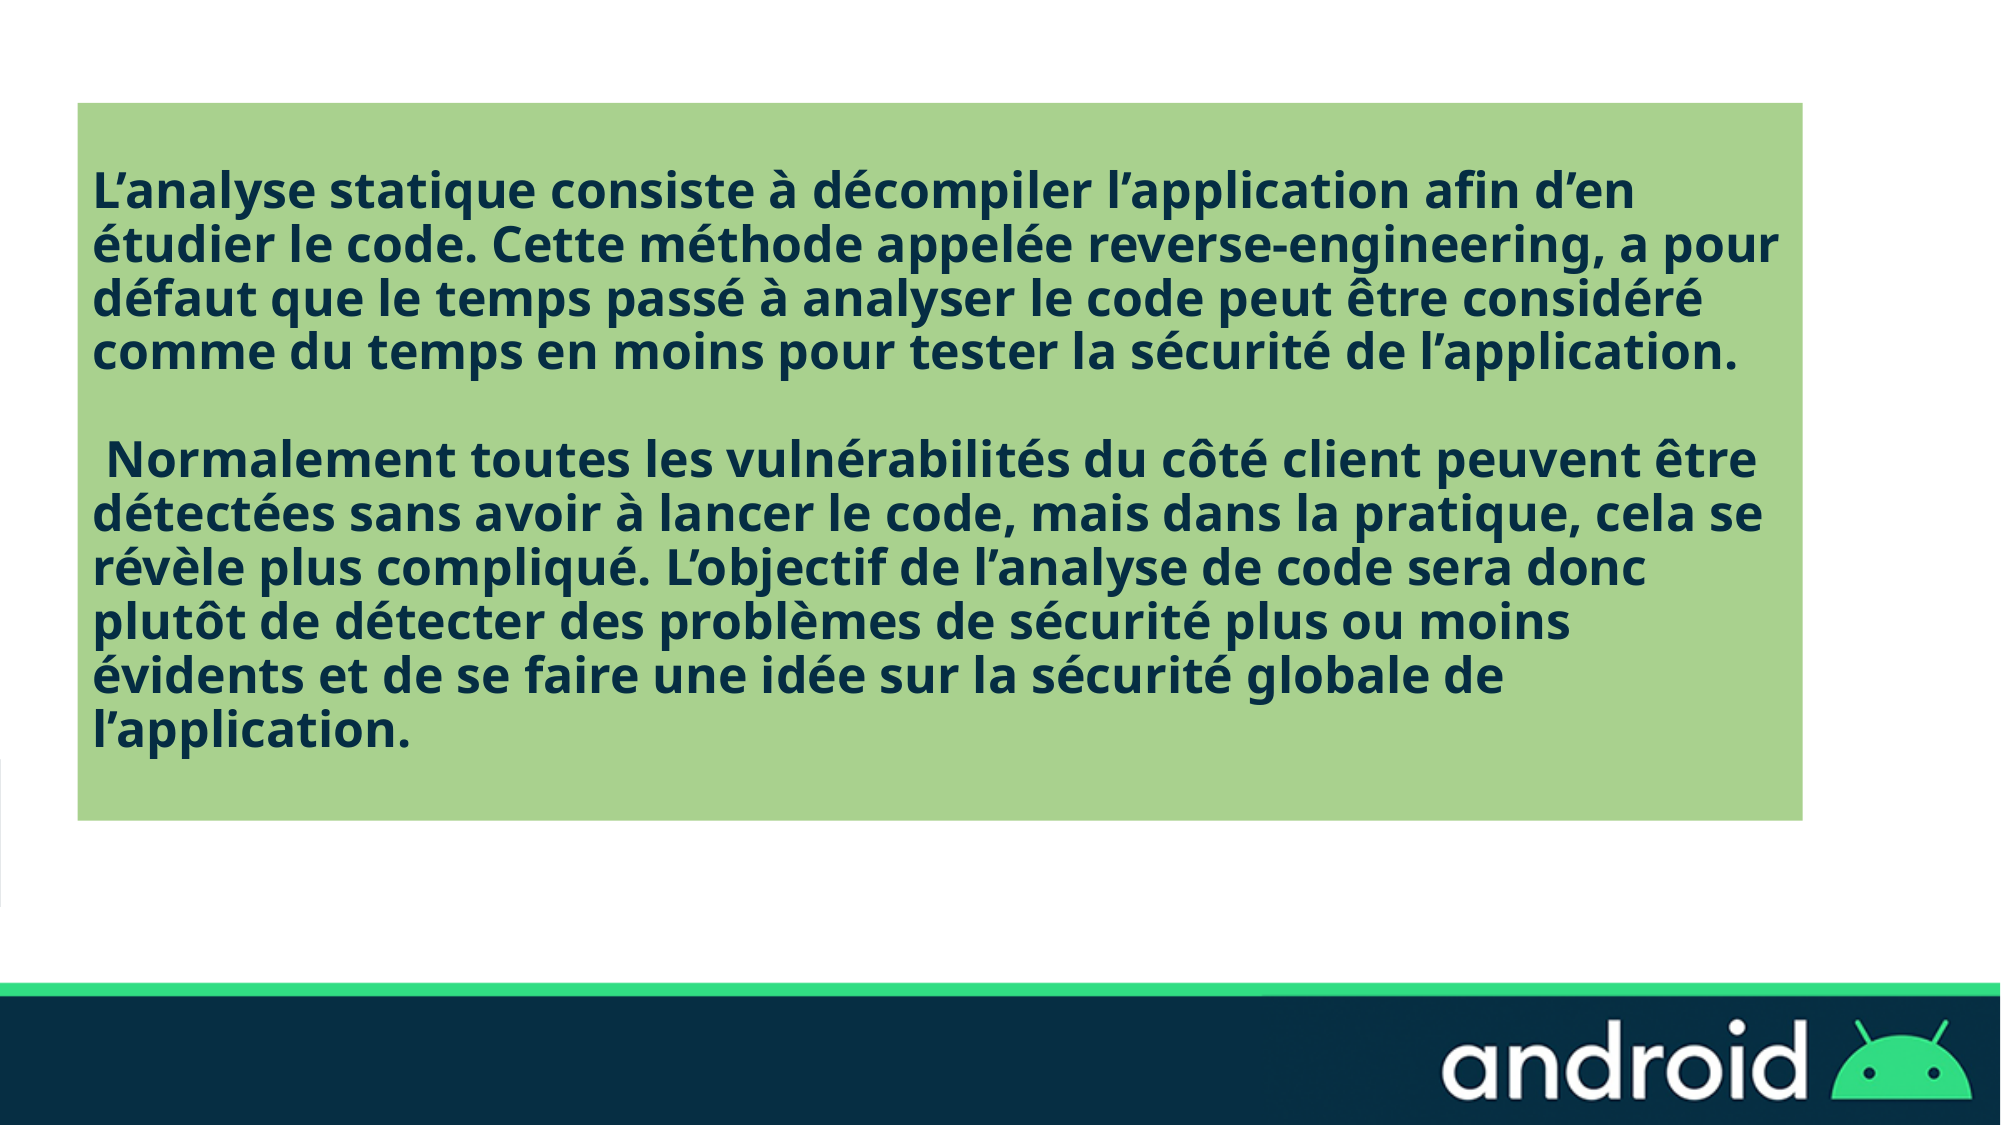

# L’analyse statique consiste à décompiler l’application afin d’en étudier le code. Cette méthode appelée reverse-engineering, a pour défaut que le temps passé à analyser le code peut être considéré comme du temps en moins pour tester la sécurité de l’application. Normalement toutes les vulnérabilités du côté client peuvent être détectées sans avoir à lancer le code, mais dans la pratique, cela se révèle plus compliqué. L’objectif de l’analyse de code sera donc plutôt de détecter des problèmes de sécurité plus ou moins évidents et de se faire une idée sur la sécurité globale de l’application.